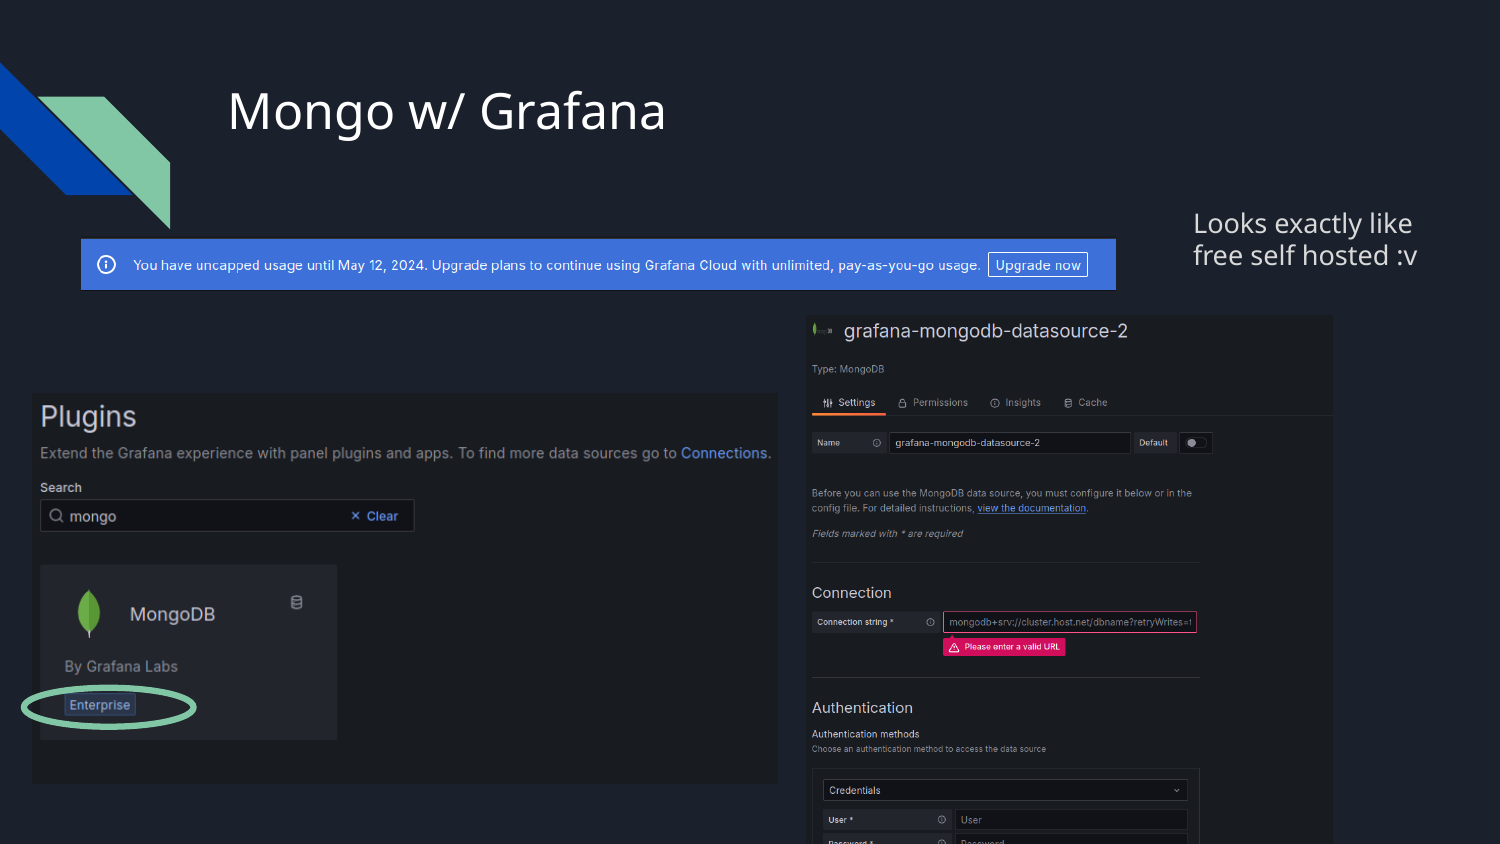

# Mongo w/ Grafana
Looks exactly like free self hosted :v